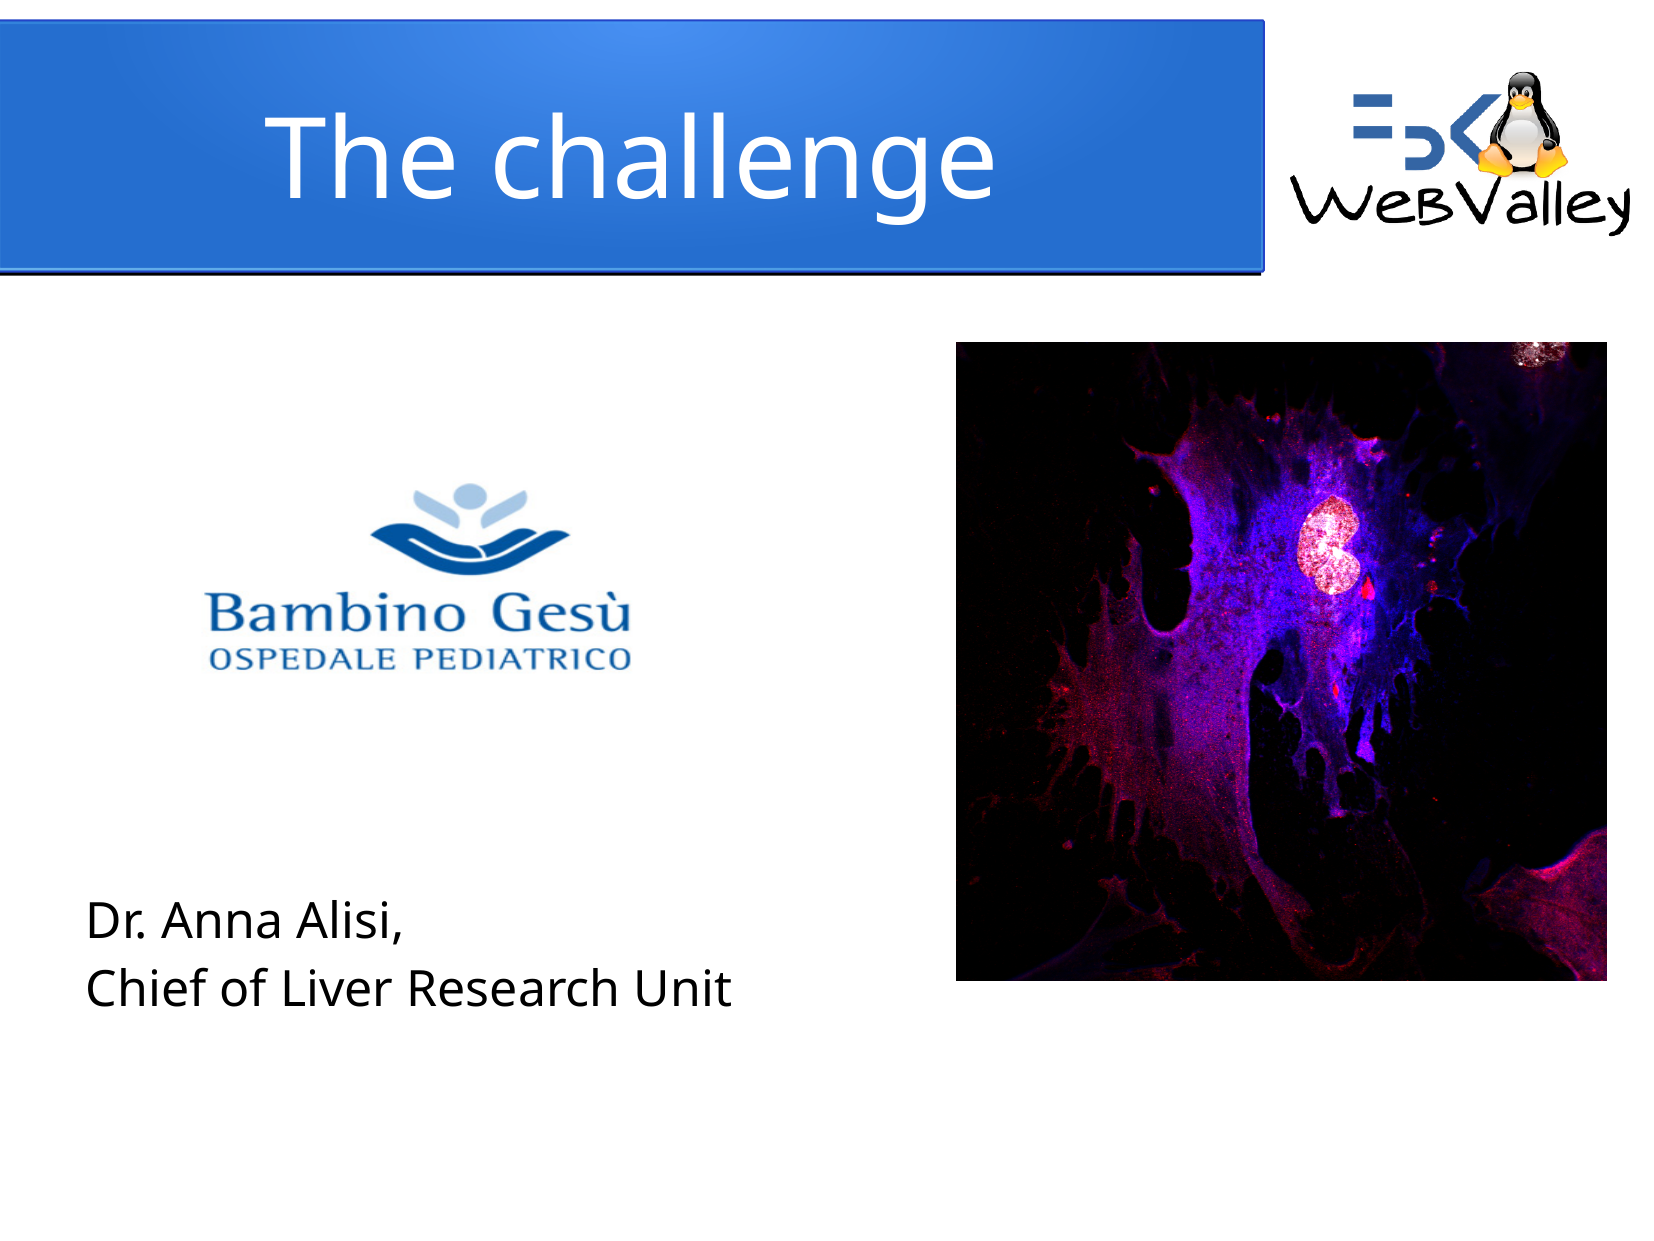

The challenge
Dr. Anna Alisi,
Chief of Liver Research Unit